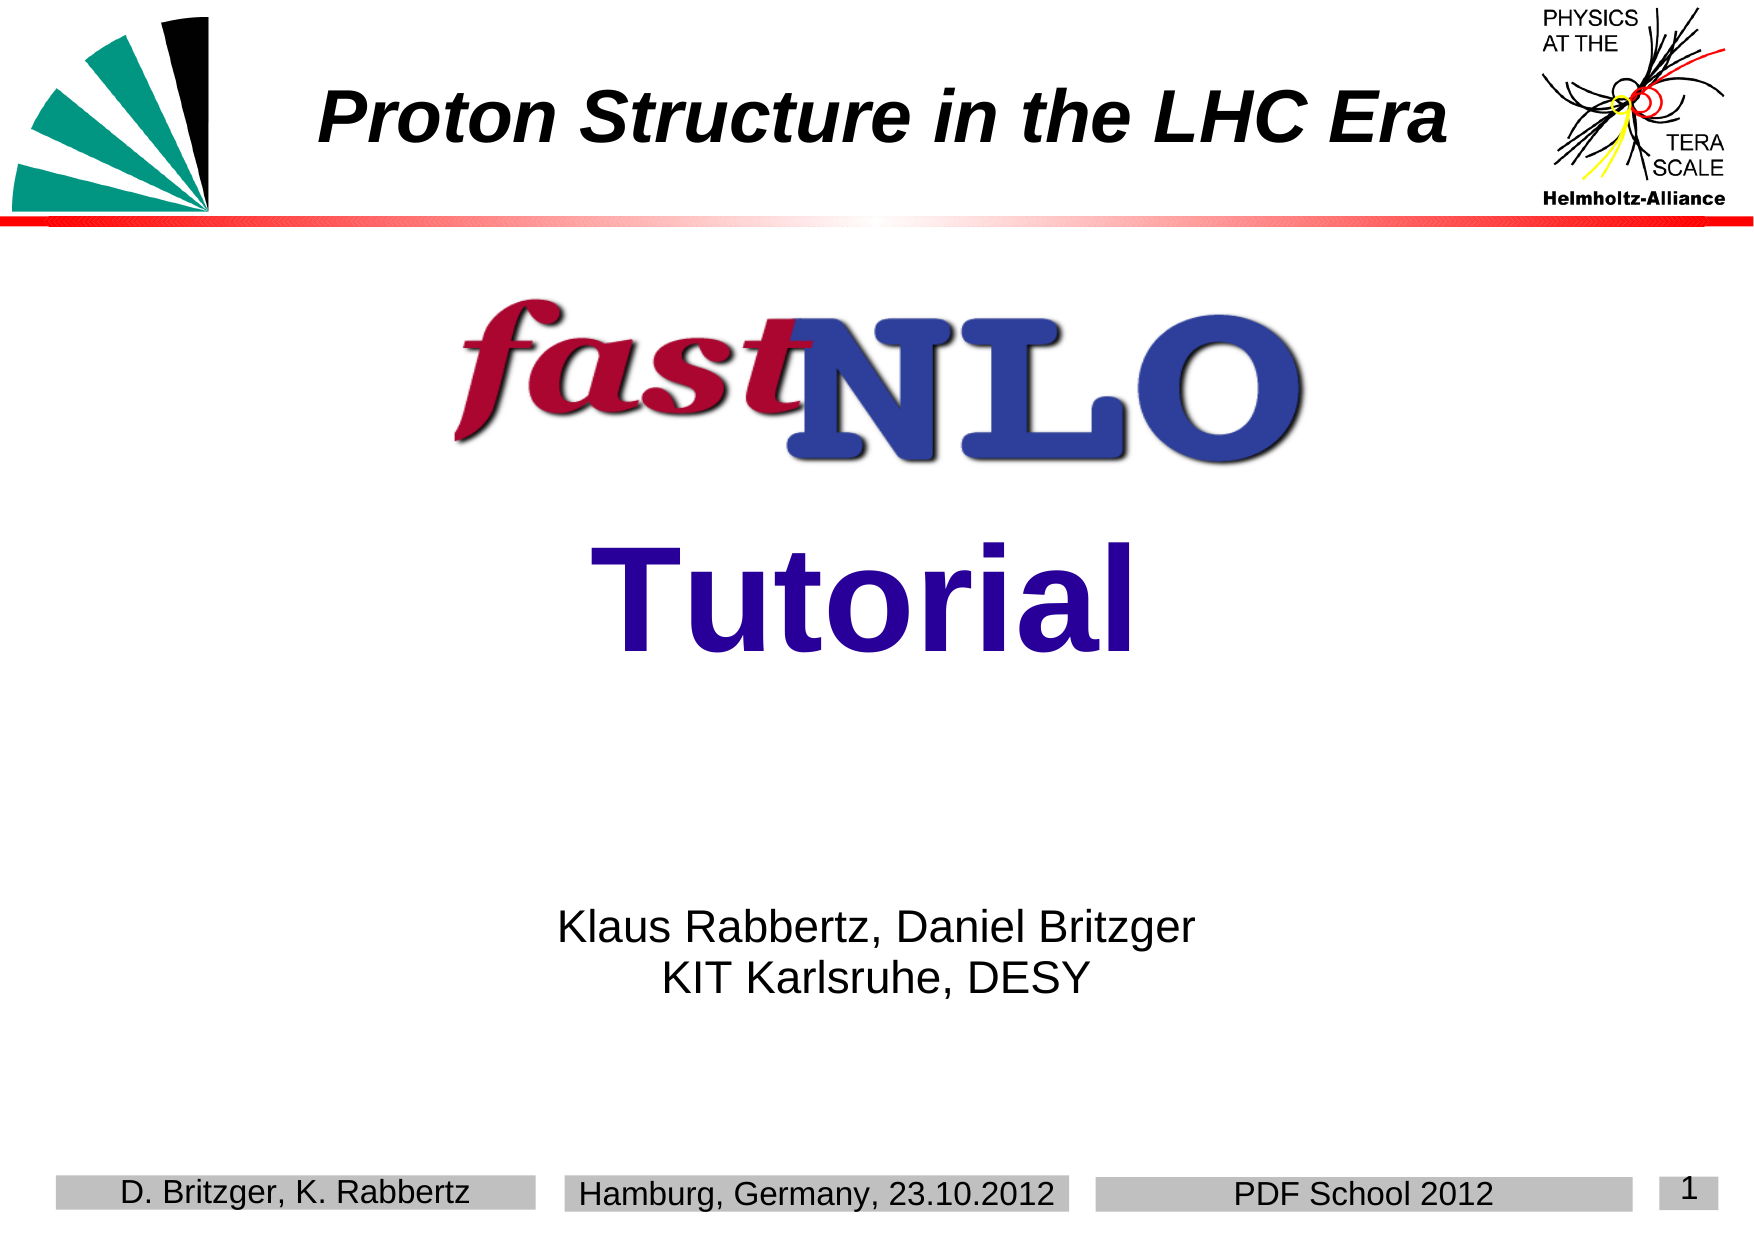

# Proton Structure in the LHC Era
Tutorial
Klaus Rabbertz, Daniel Britzger
KIT Karlsruhe, DESY